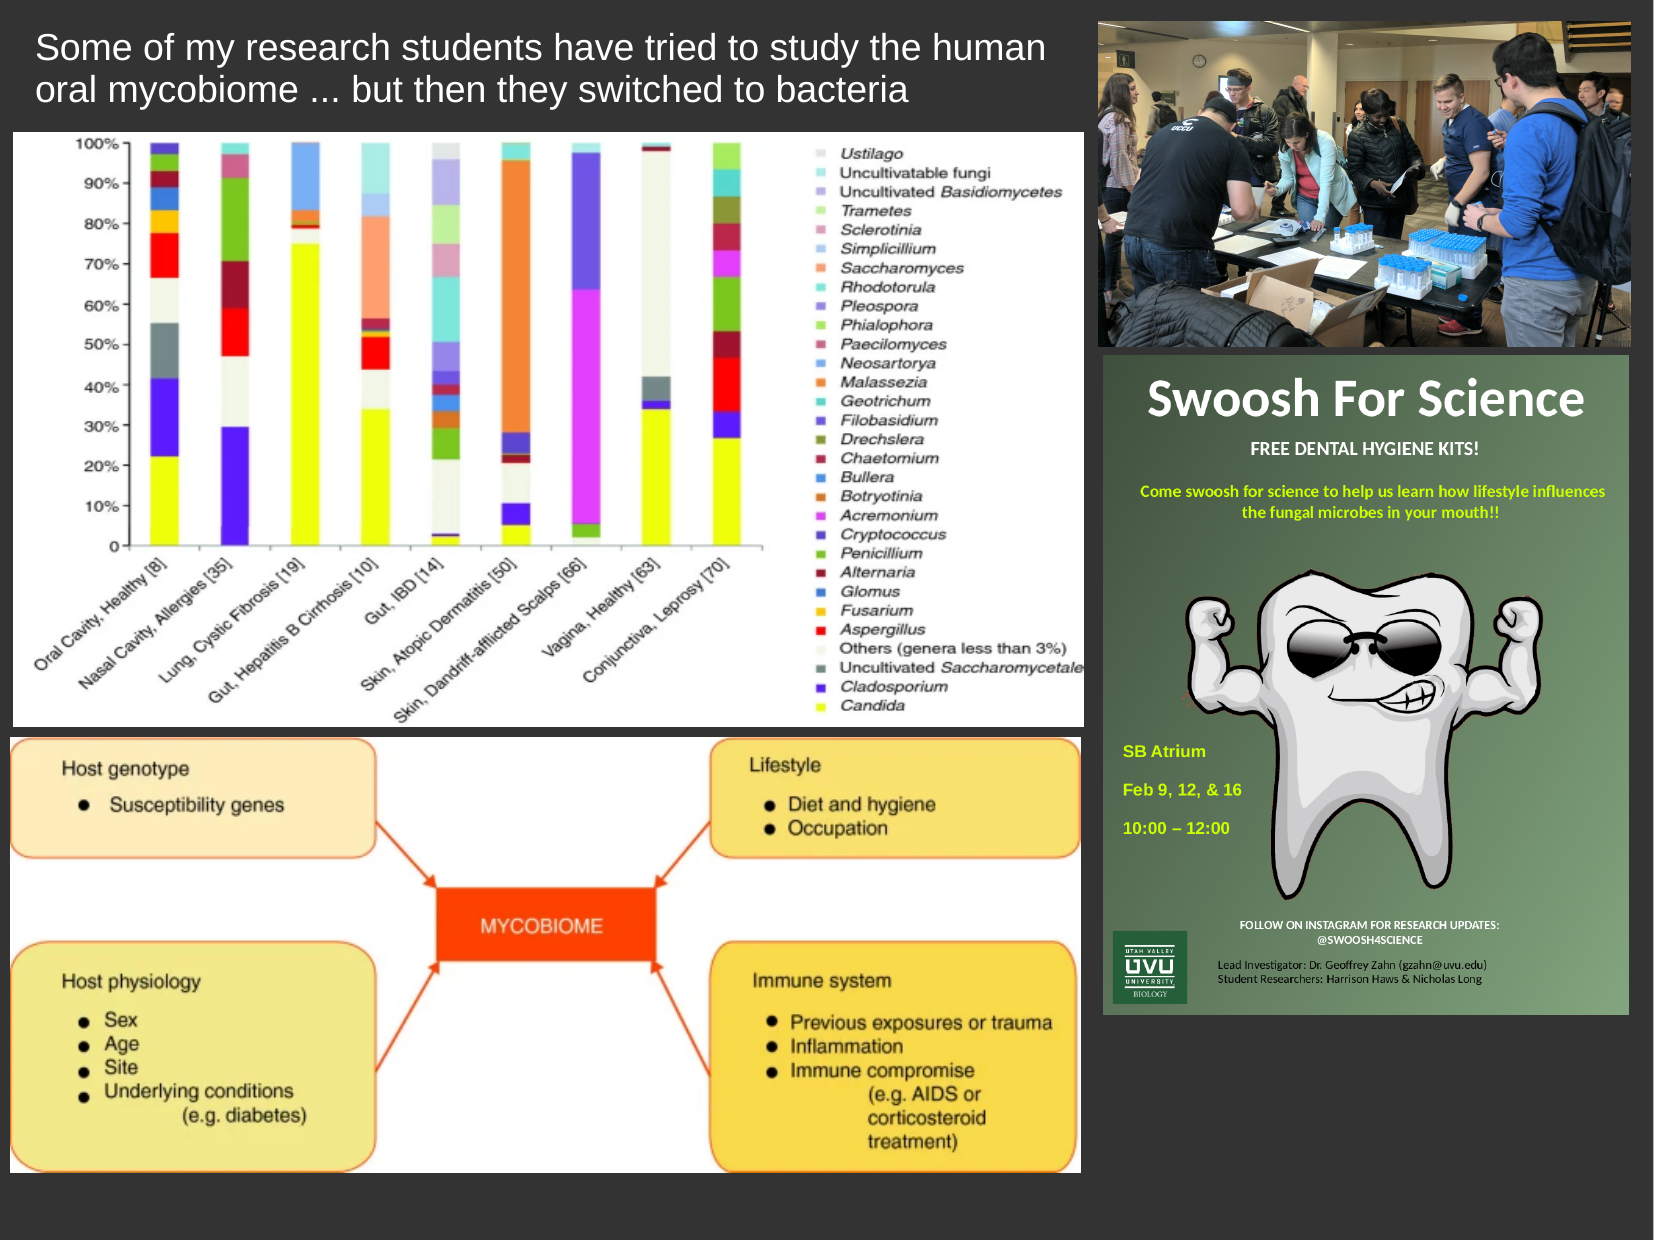

Some of my research students have tried to study the human oral mycobiome ... but then they switched to bacteria